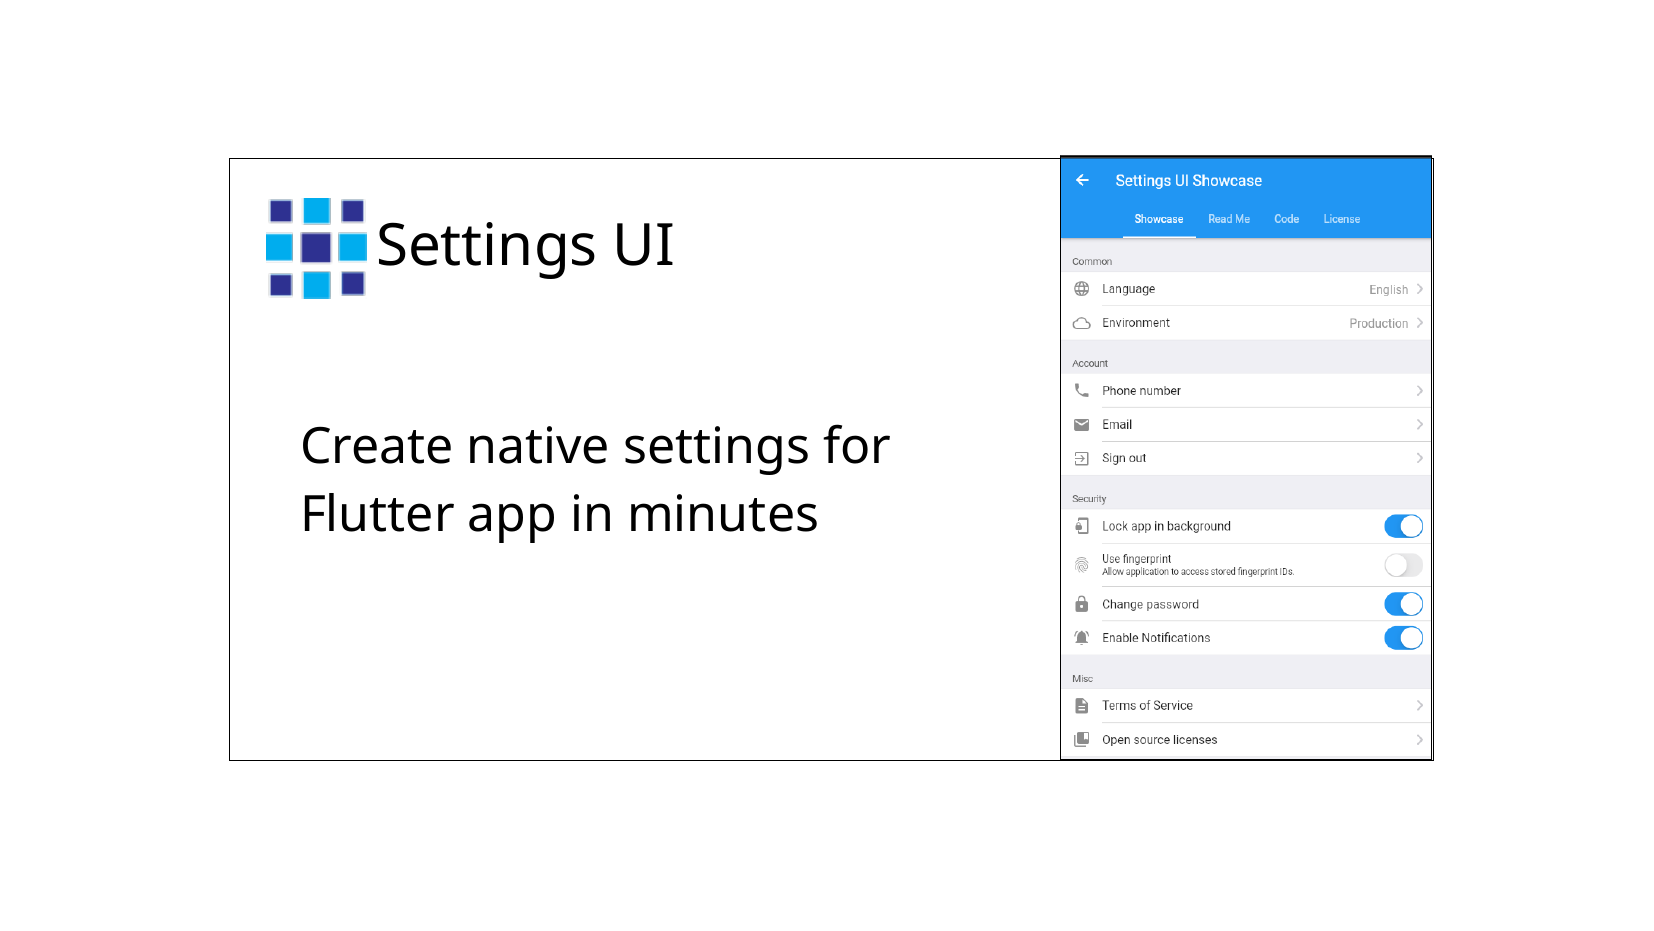

# Settings UI
Create native settings for Flutter app in minutes